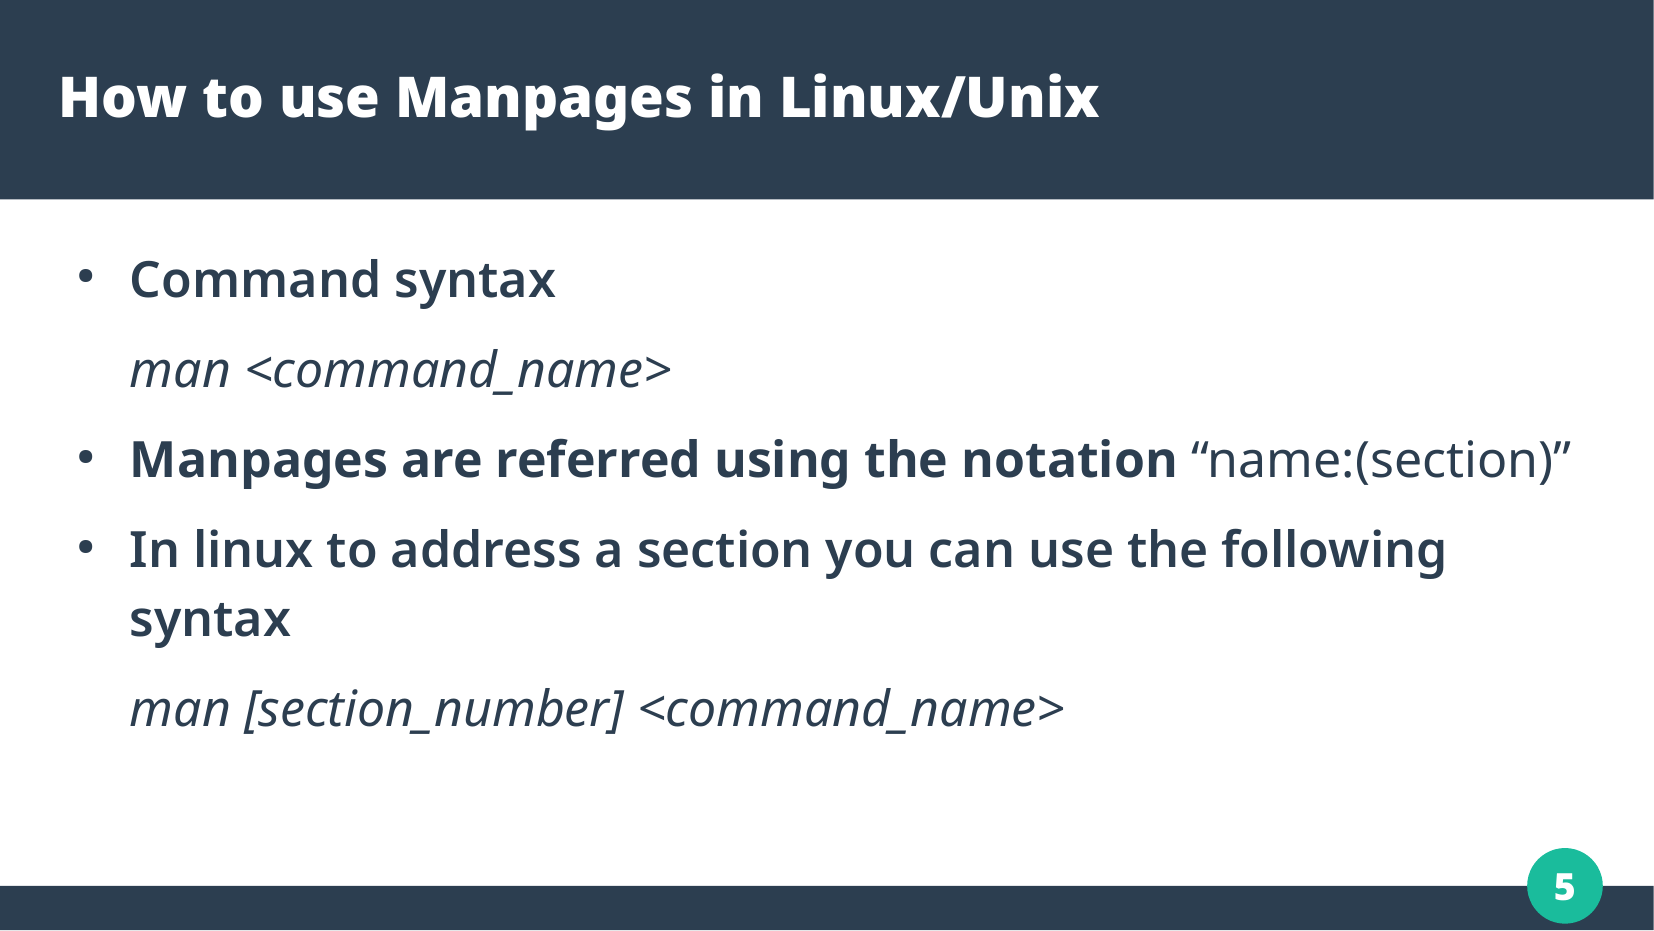

# How to use Manpages in Linux/Unix
Command syntax
man <command_name>
Manpages are referred using the notation “name:(section)”
In linux to address a section you can use the following syntax
man [section_number] <command_name>